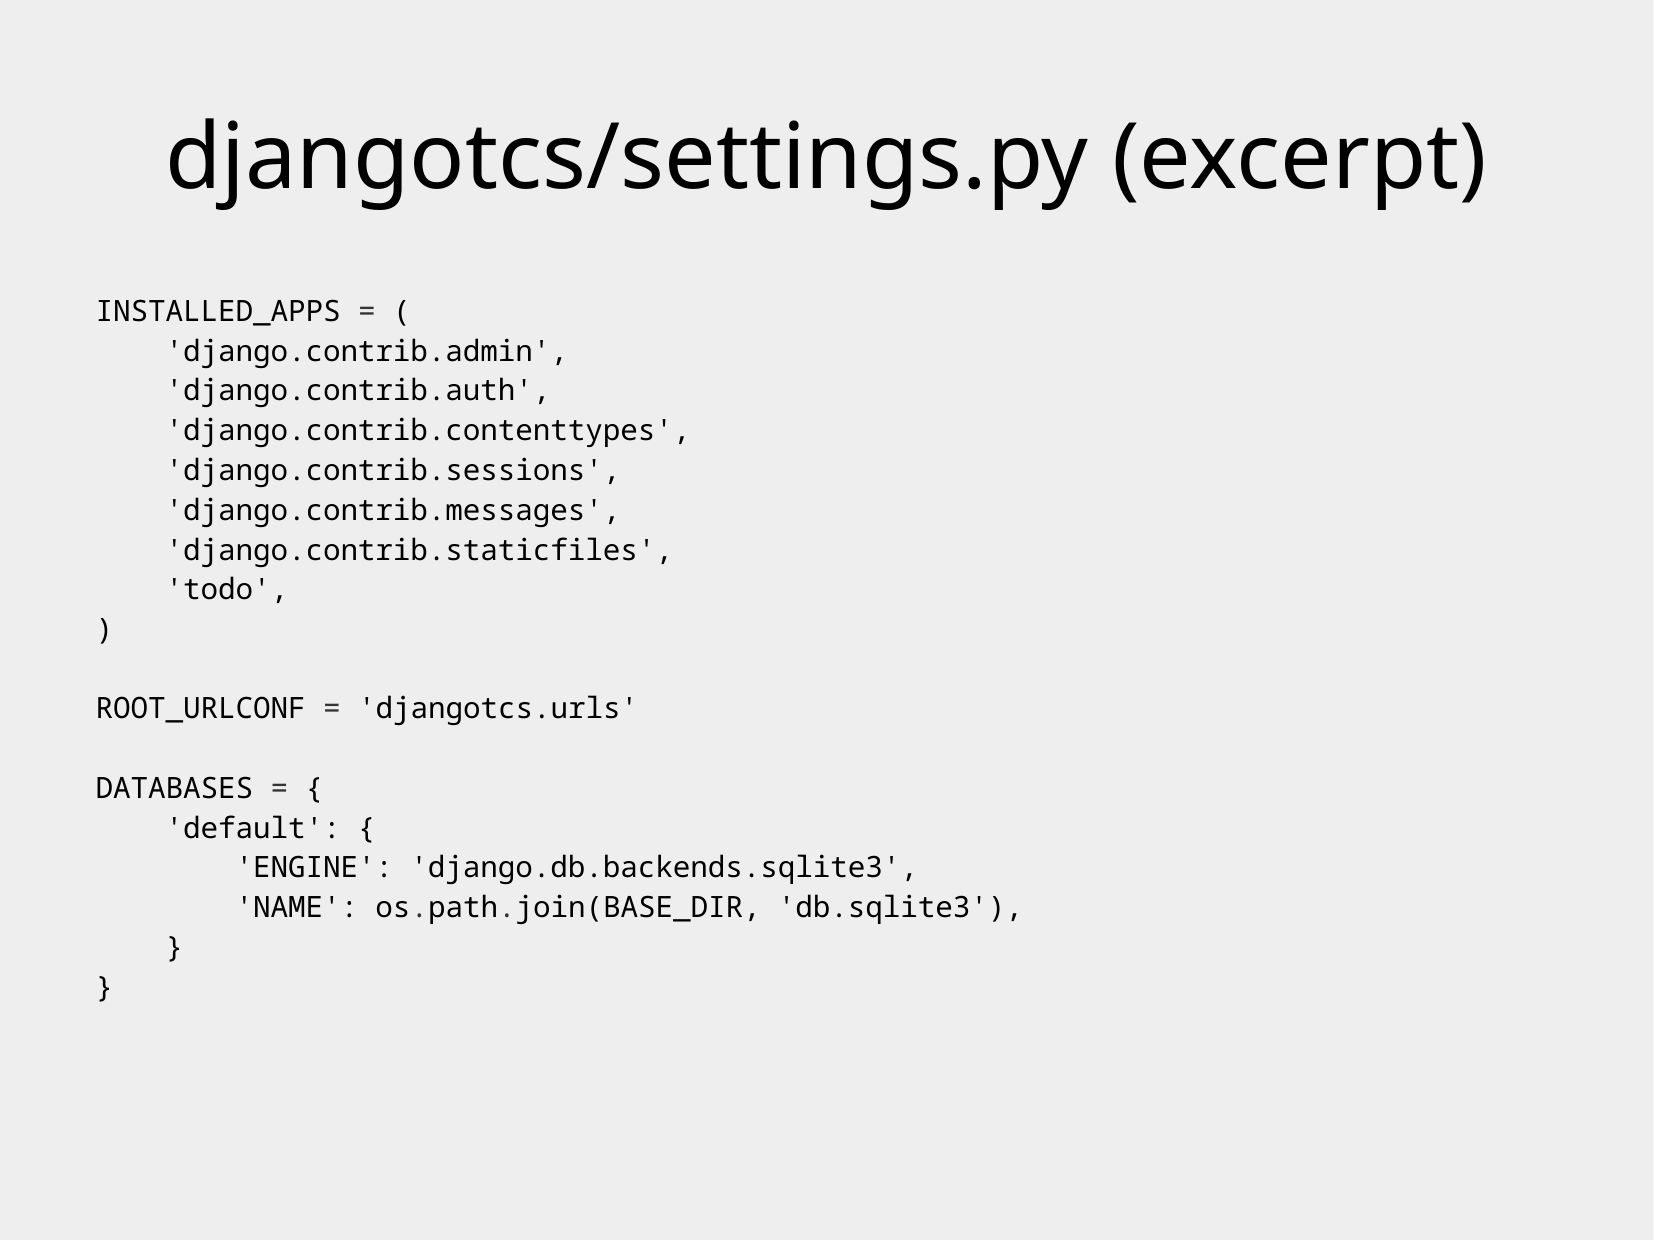

# djangotcs/settings.py (excerpt)
INSTALLED_APPS = (
 'django.contrib.admin',
 'django.contrib.auth',
 'django.contrib.contenttypes',
 'django.contrib.sessions',
 'django.contrib.messages',
 'django.contrib.staticfiles',
 'todo',
)
ROOT_URLCONF = 'djangotcs.urls'
DATABASES = {
 'default': {
 'ENGINE': 'django.db.backends.sqlite3',
 'NAME': os.path.join(BASE_DIR, 'db.sqlite3'),
 }
}